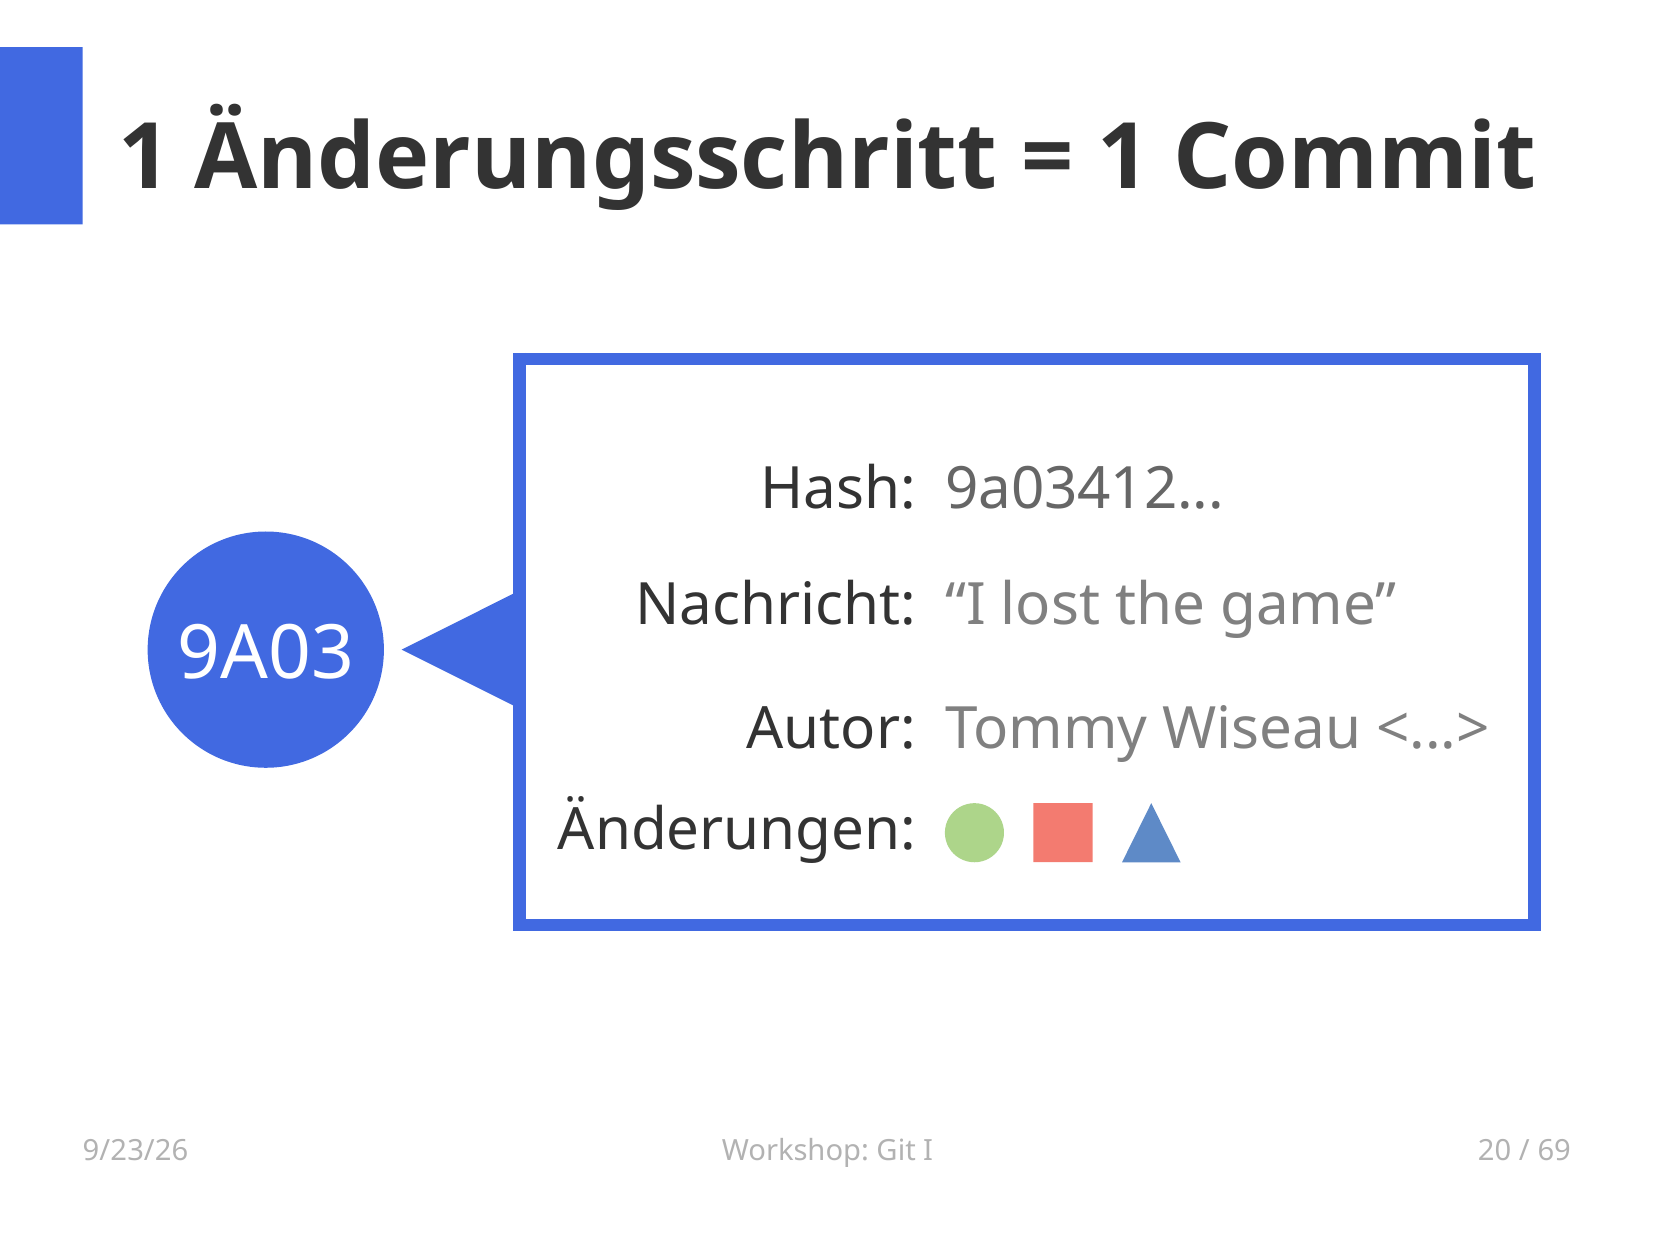

# 1 Änderungsschritt = 1 Commit
| Hash: | 9a03412... |
| --- | --- |
| Nachricht: | “I lost the game” |
| Autor: | Tommy Wiseau <...> |
| Änderungen: | |
9A03